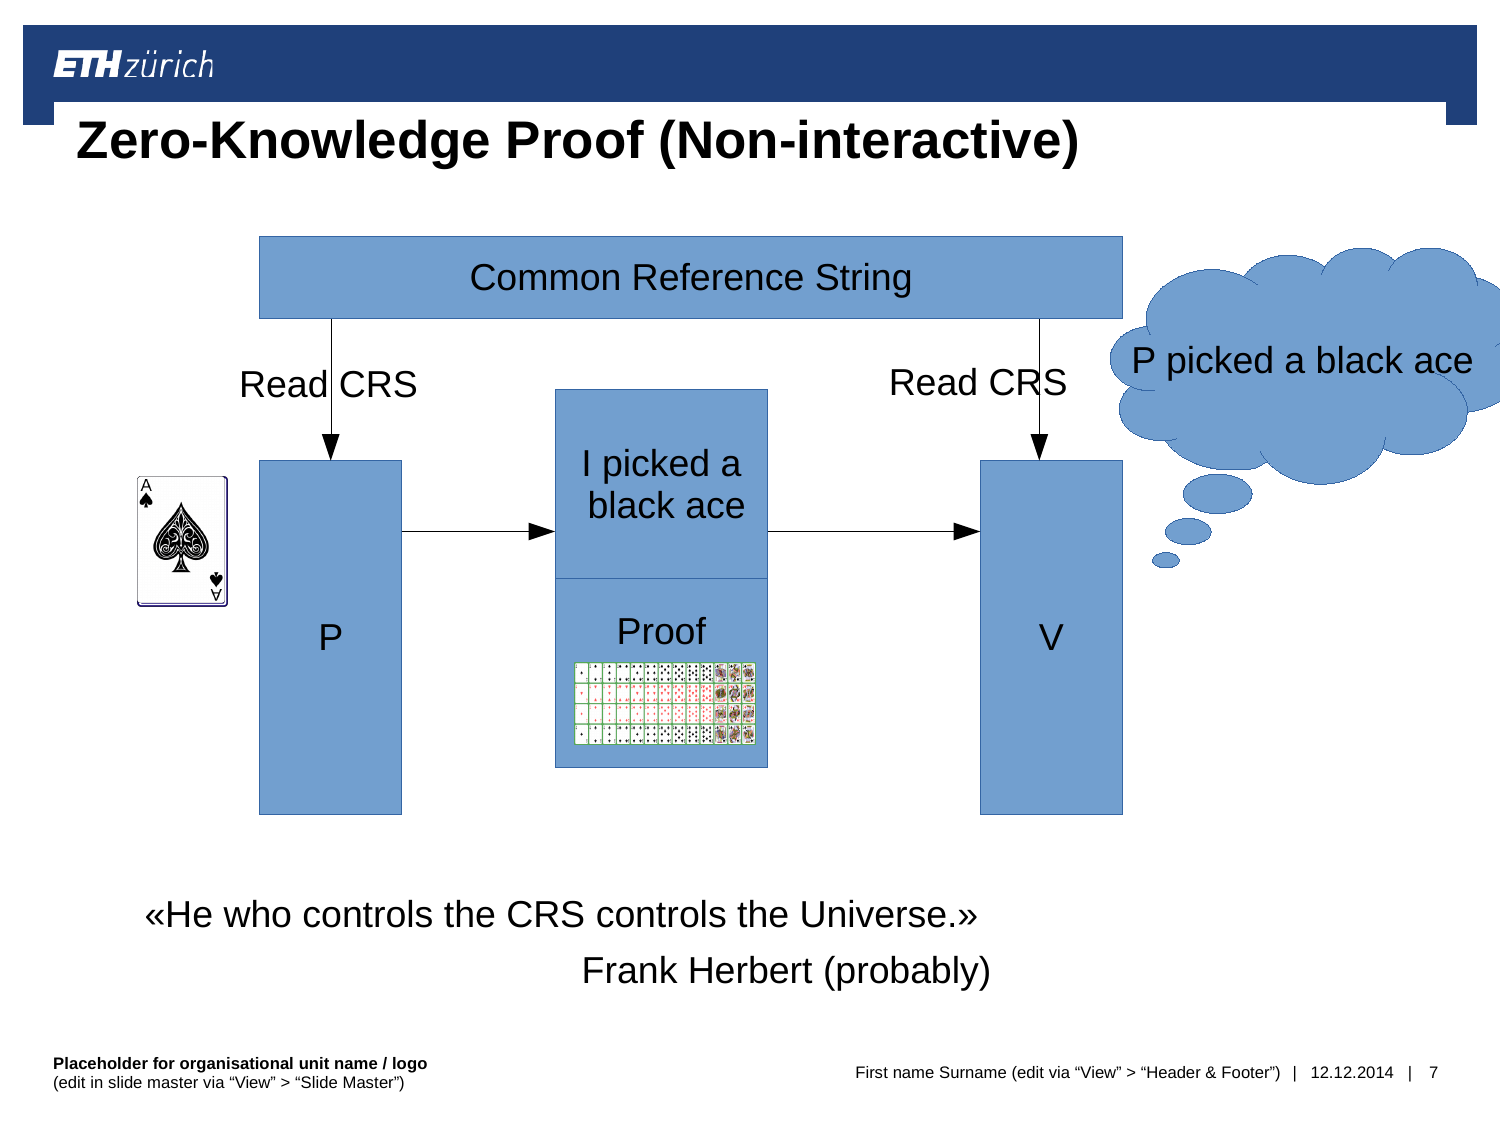

# Zero-Knowledge Proof (Non-interactive)
Common Reference String
P picked a black ace
Read CRS
Read CRS
I picked a
 black ace
P
V
Proof
«He who controls the CRS controls the Universe.»
Frank Herbert (probably)
First name Surname (edit via “View” > “Header & Footer”)
12.12.2014
7